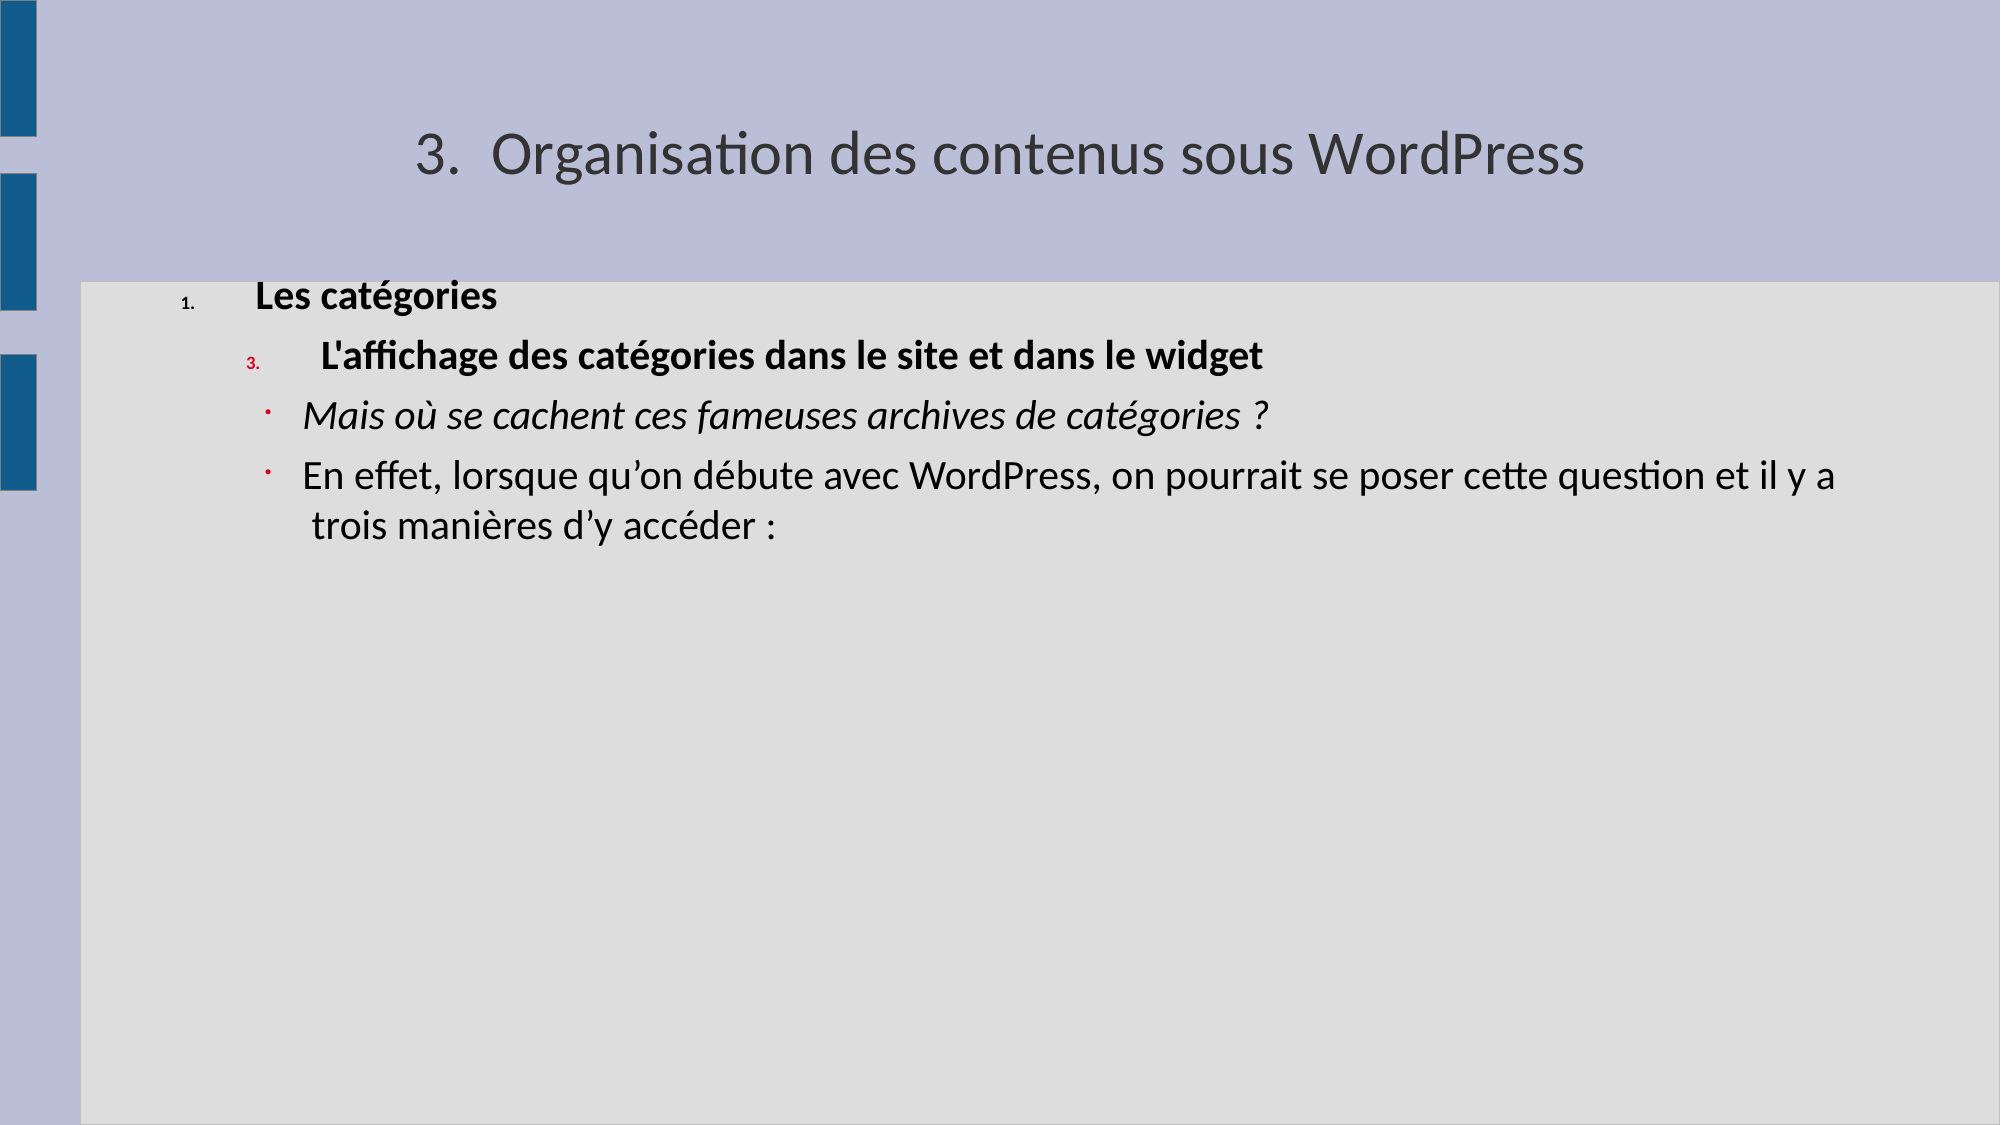

# 3.	Organisation des contenus sous WordPress
Les catégories
L'affichage des catégories dans le site et dans le widget
Mais où se cachent ces fameuses archives de catégories ?
En effet, lorsque qu’on débute avec WordPress, on pourrait se poser cette question et il y a trois manières d’y accéder :